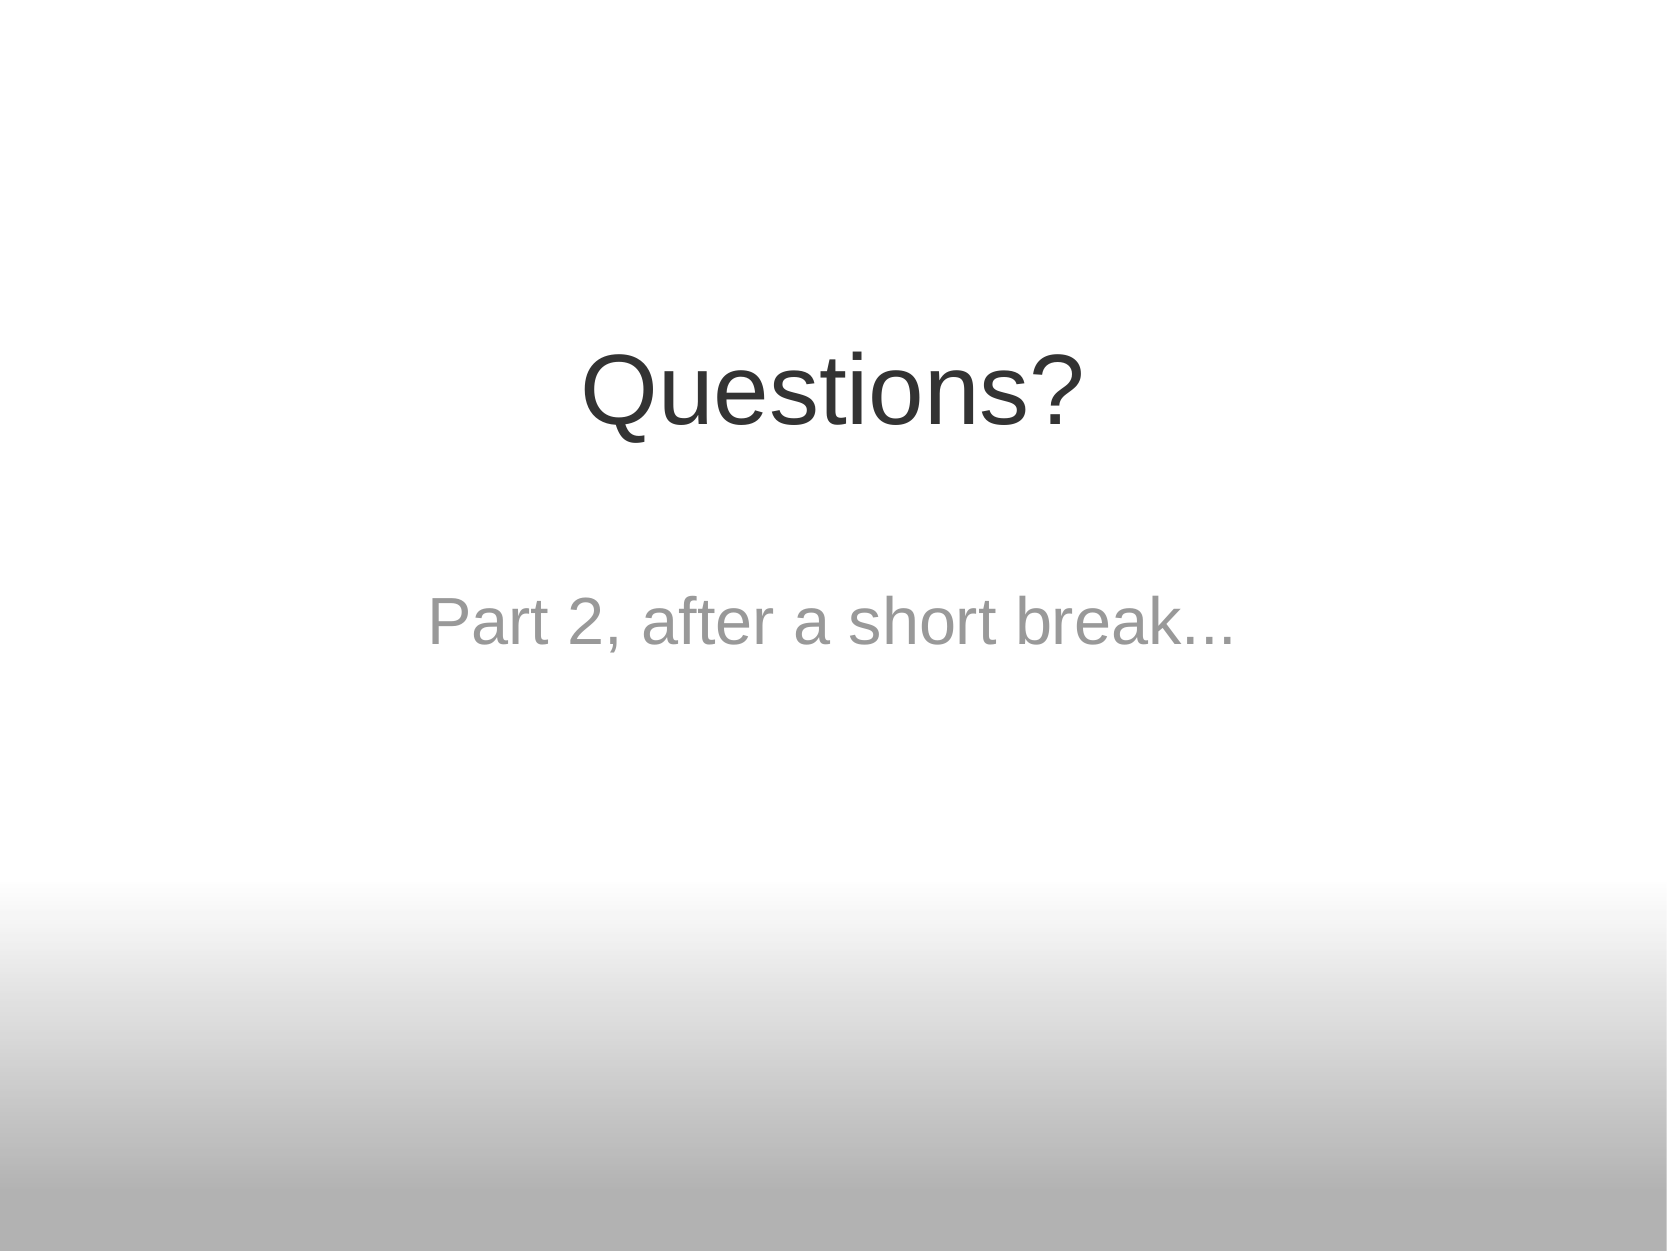

# Questions?
Part 2, after a short break...